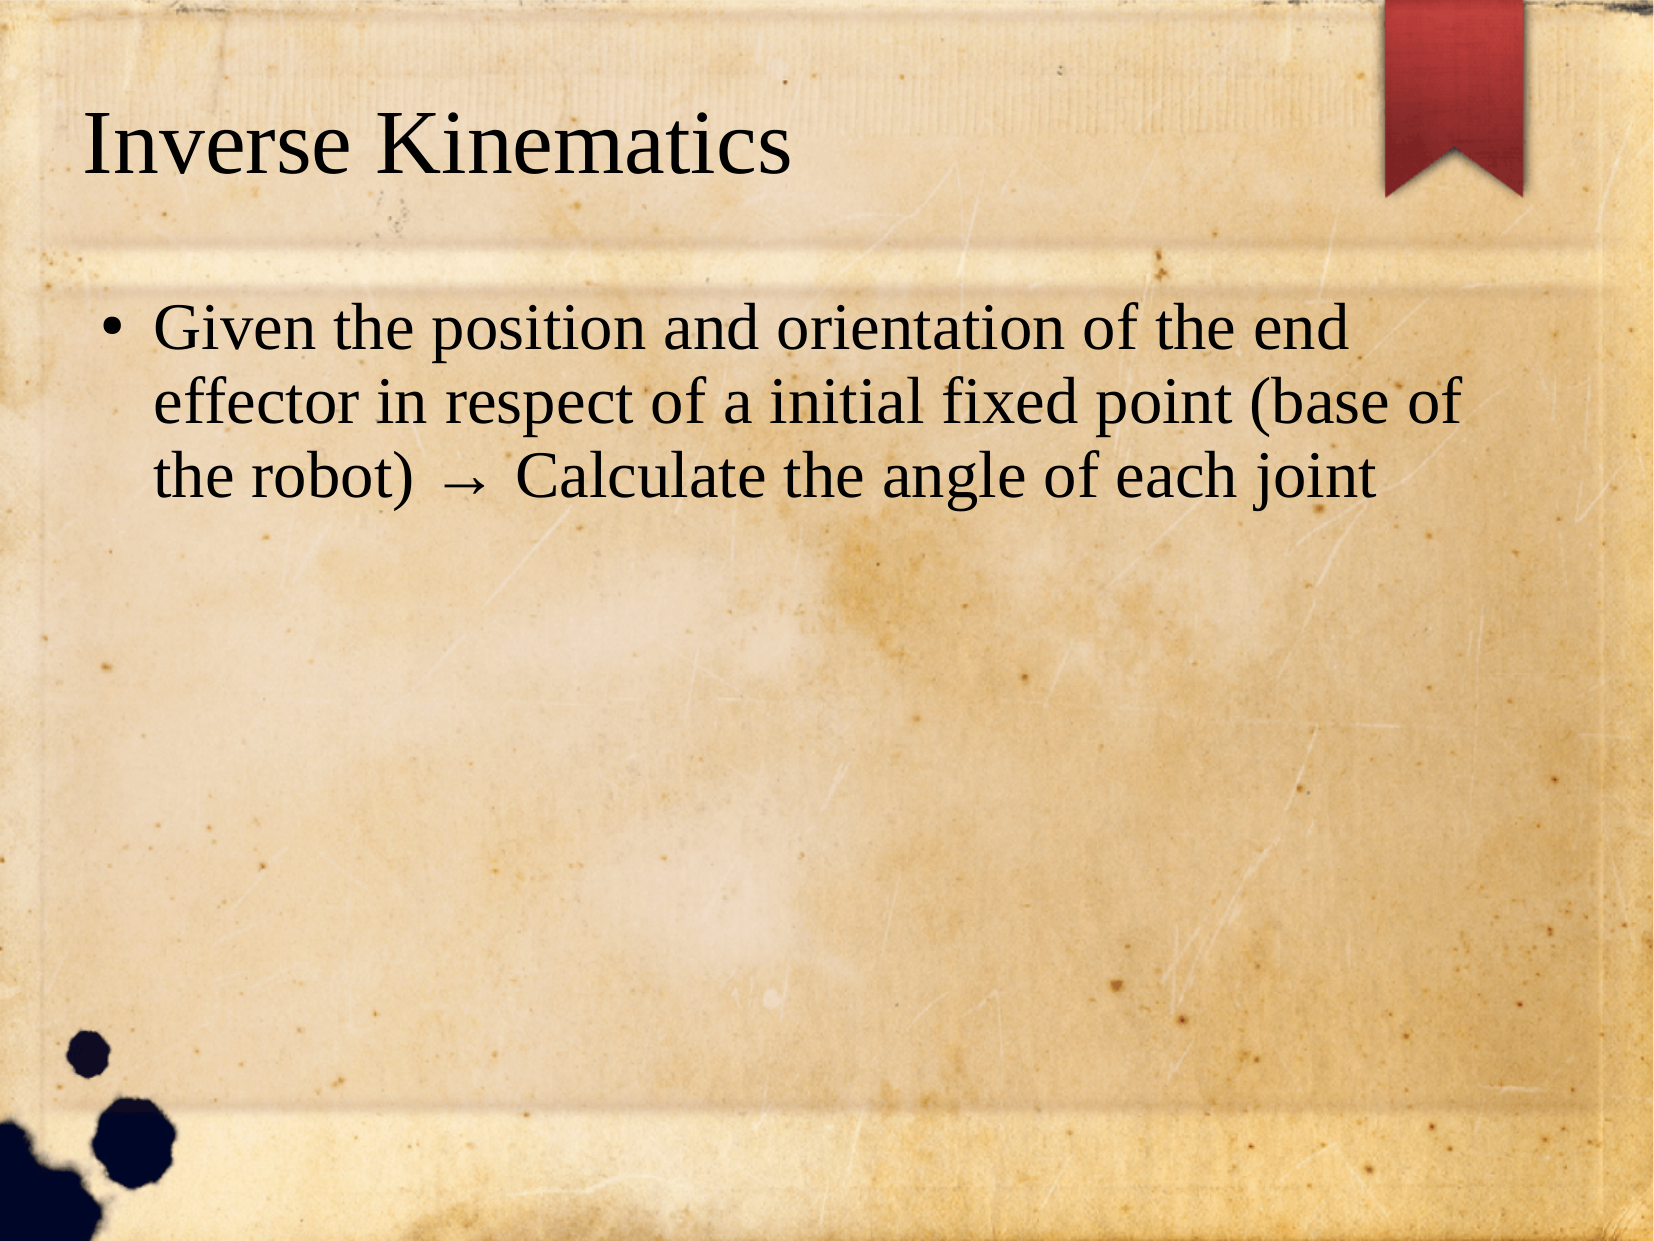

# Inverse Kinematics
Given the position and orientation of the end effector in respect of a initial fixed point (base of the robot) → Calculate the angle of each joint